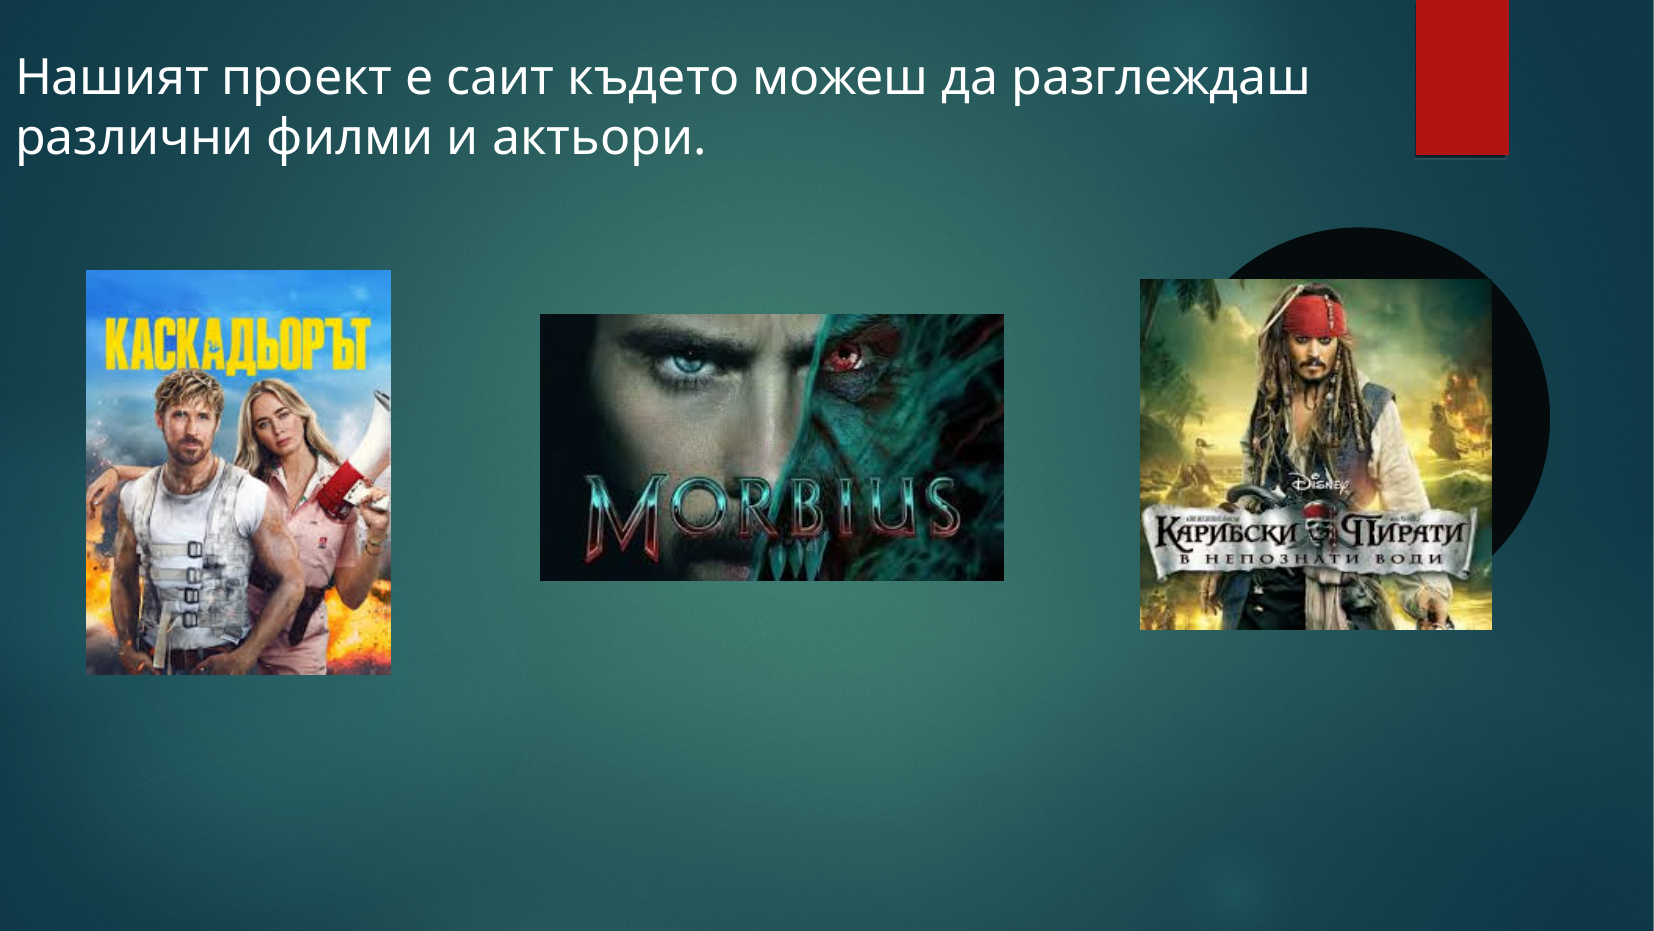

# Нашият проект е саит където можеш да разглеждаш различни филми и актьори.